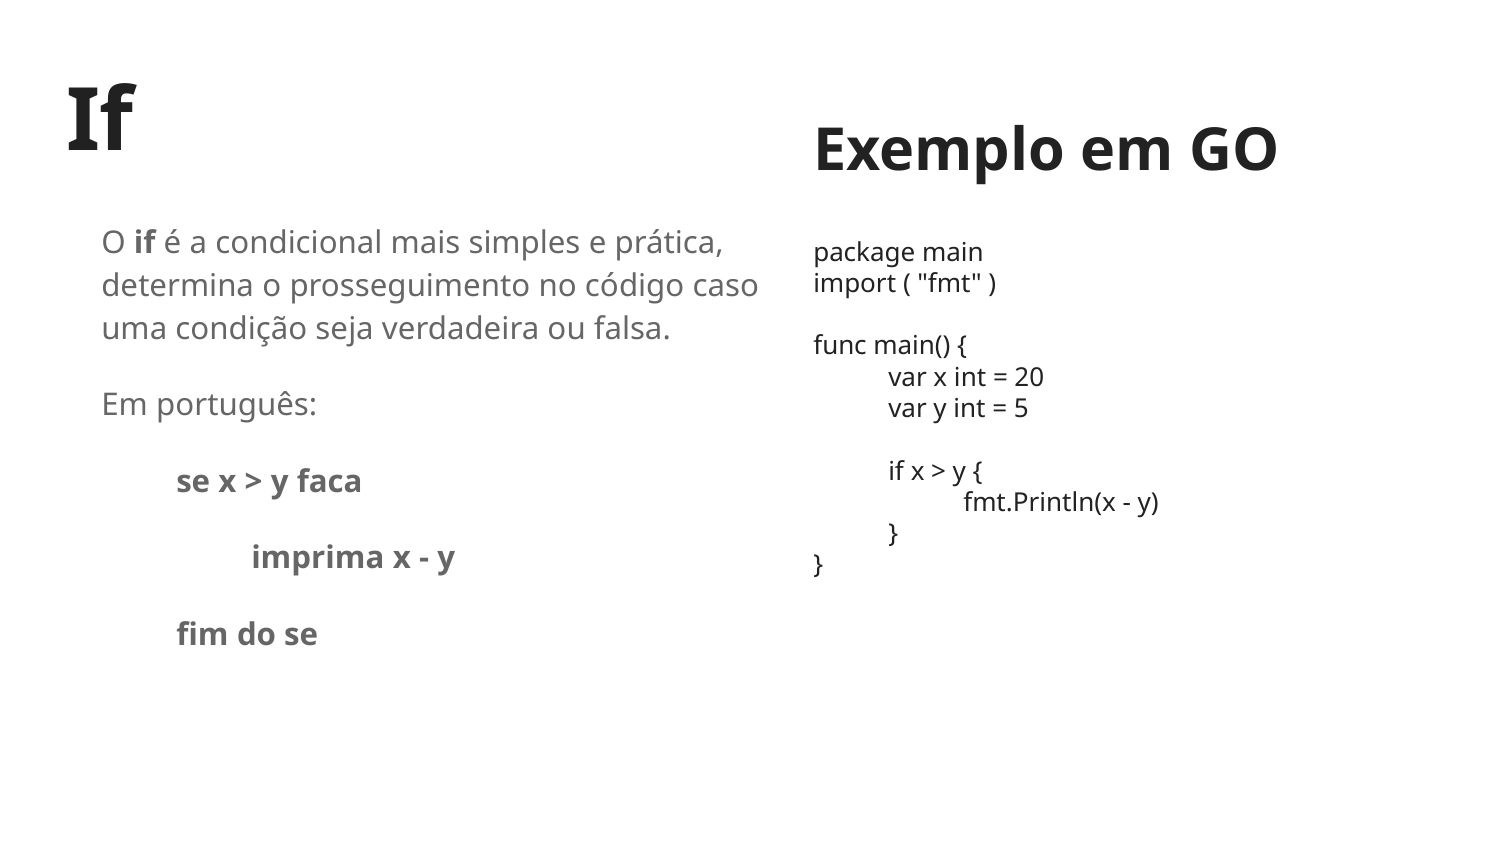

# If
Exemplo em GO
package main
import ( "fmt" )
func main() {
var x int = 20
var y int = 5
if x > y {
	fmt.Println(x - y)
}
}
O if é a condicional mais simples e prática, determina o prosseguimento no código caso uma condição seja verdadeira ou falsa.
Em português:
se x > y faca
		imprima x - y
fim do se